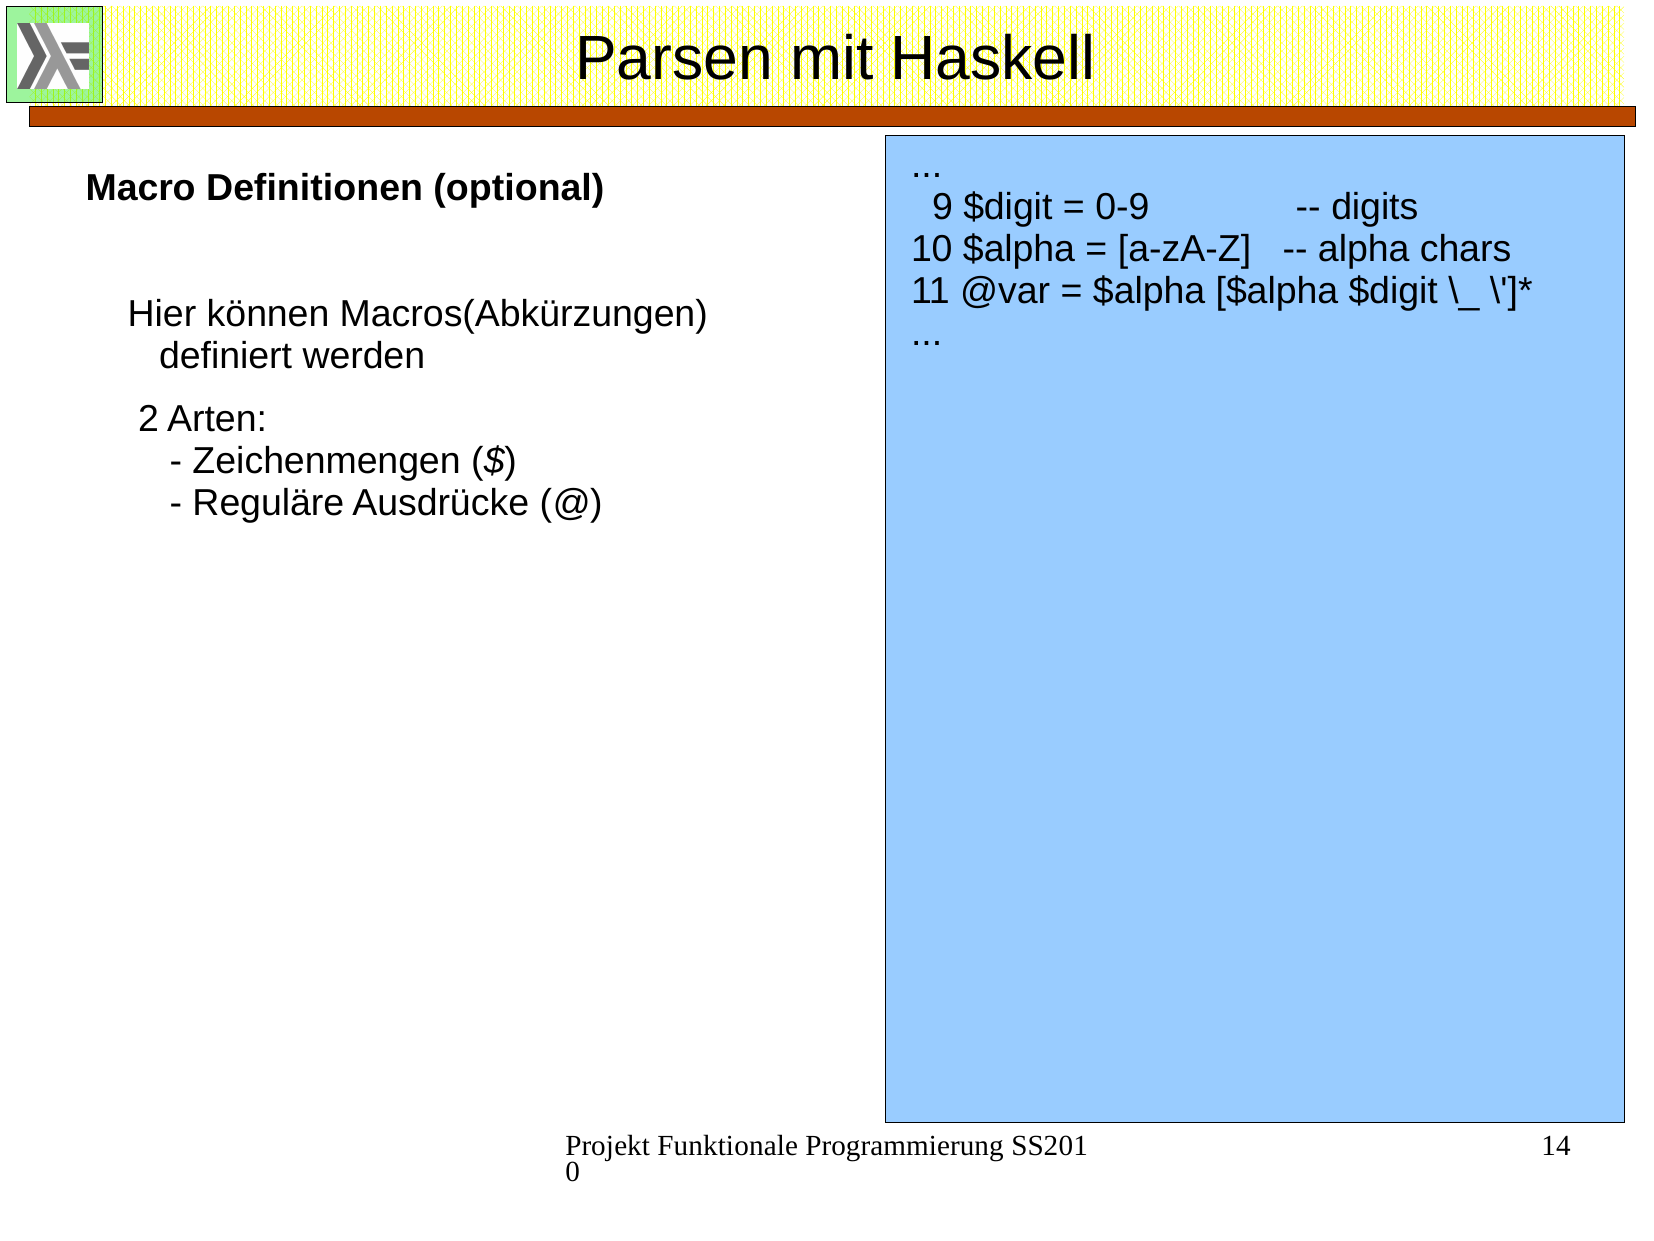

# Parsen mit Haskell
 ...
 9 $digit = 0-9 -- digits
 10 $alpha = [a-zA-Z] -- alpha chars
 11 @var = $alpha [$alpha $digit \_ \']*
 ...
Macro Definitionen (optional)
 Hier können Macros(Abkürzungen)
 definiert werden
 2 Arten:
 - Zeichenmengen ($)
 - Reguläre Ausdrücke (@)
Projekt Funktionale Programmierung SS2010
14